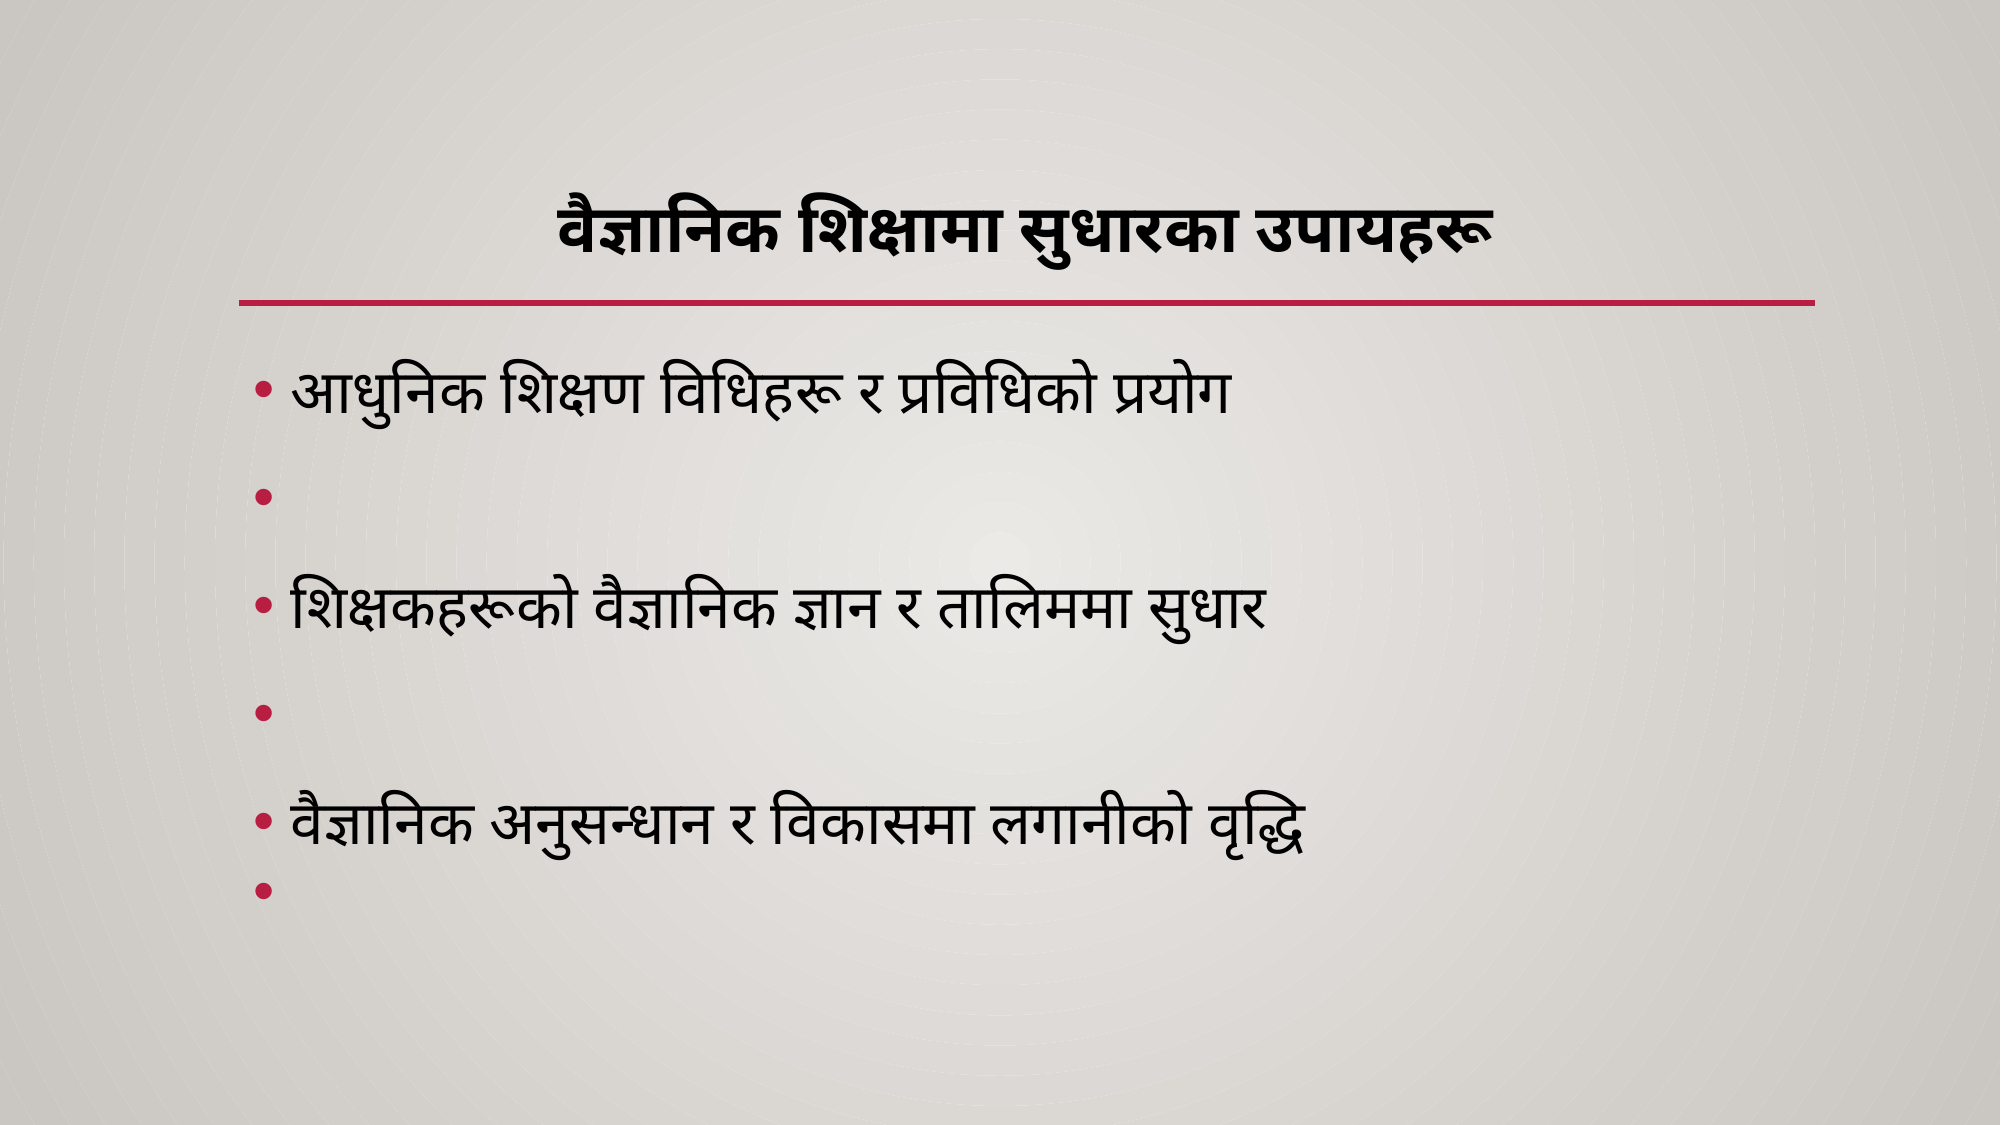

# वैज्ञानिक शिक्षामा सुधारका उपायहरू
आधुनिक शिक्षण विधिहरू र प्रविधिको प्रयोग
शिक्षकहरूको वैज्ञानिक ज्ञान र तालिममा सुधार
वैज्ञानिक अनुसन्धान र विकासमा लगानीको वृद्धि